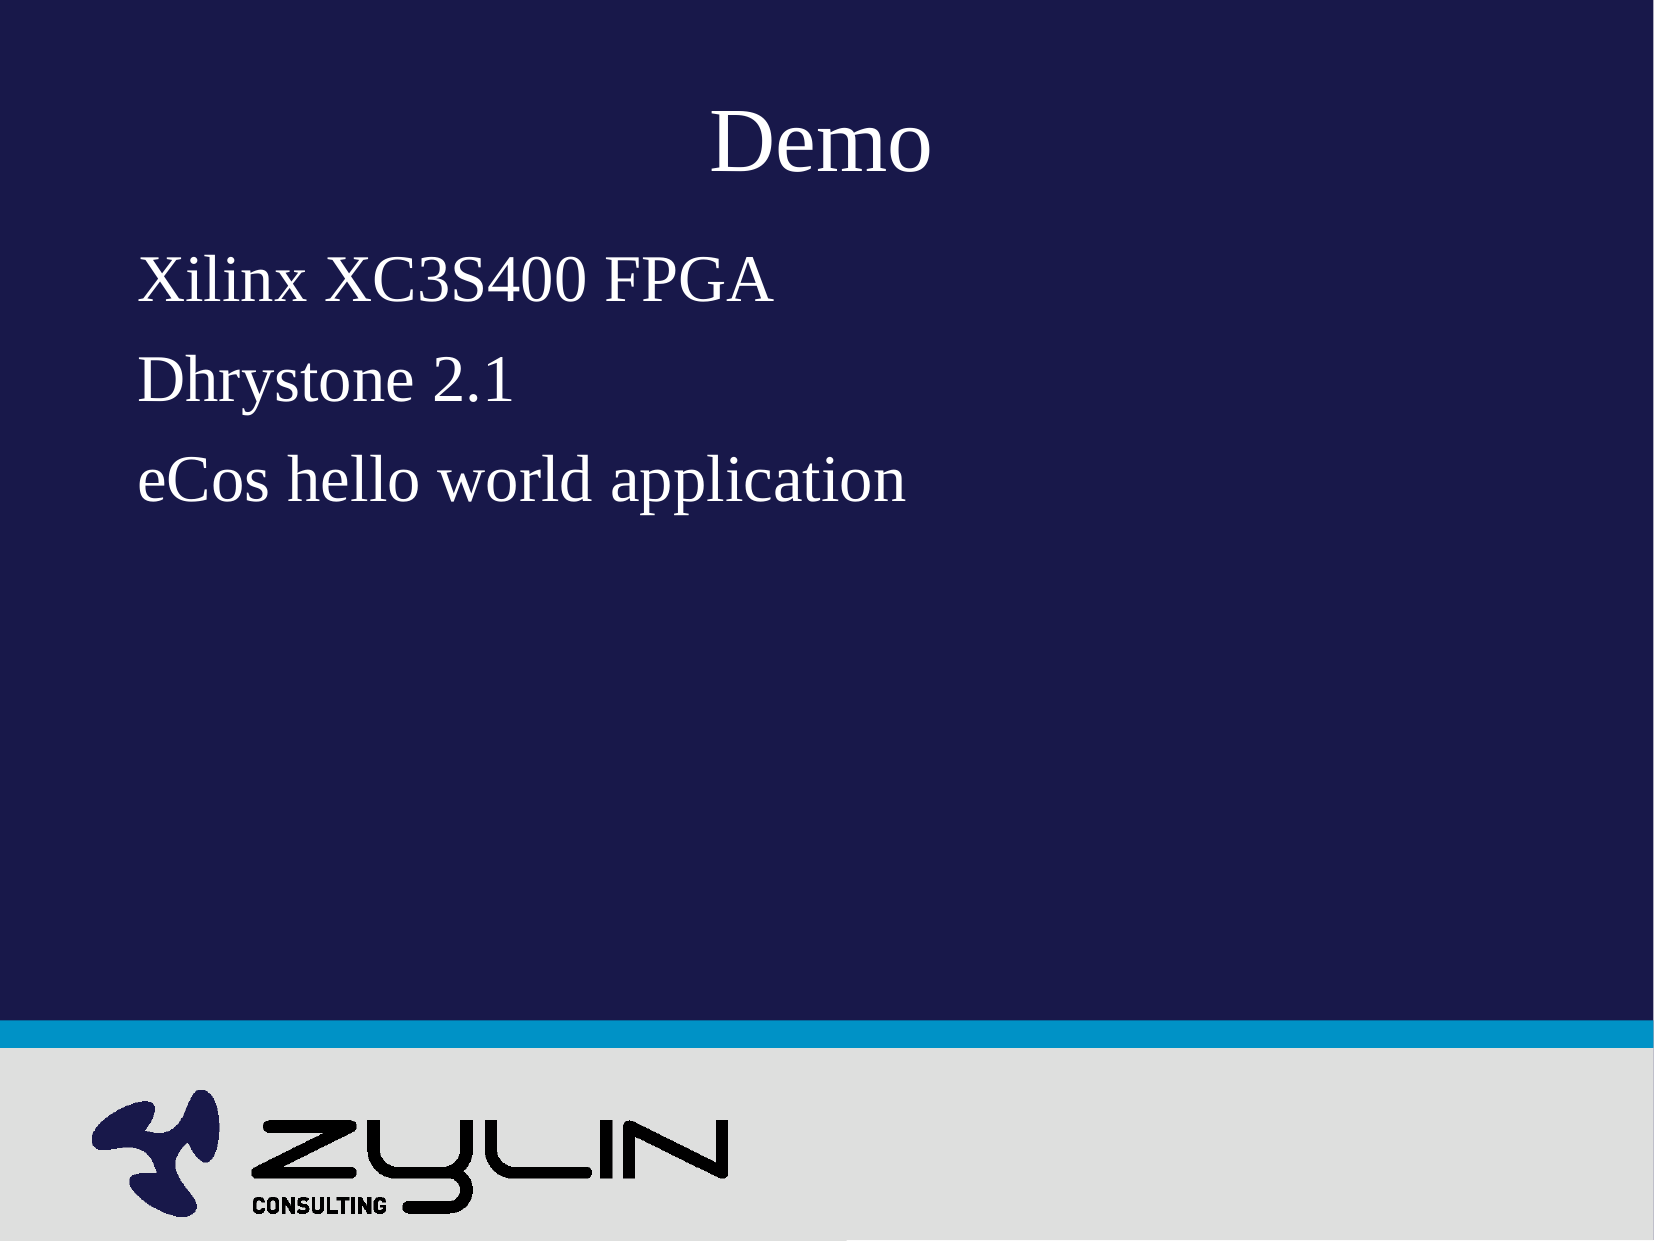

# Demo
Xilinx XC3S400 FPGA
Dhrystone 2.1
eCos hello world application